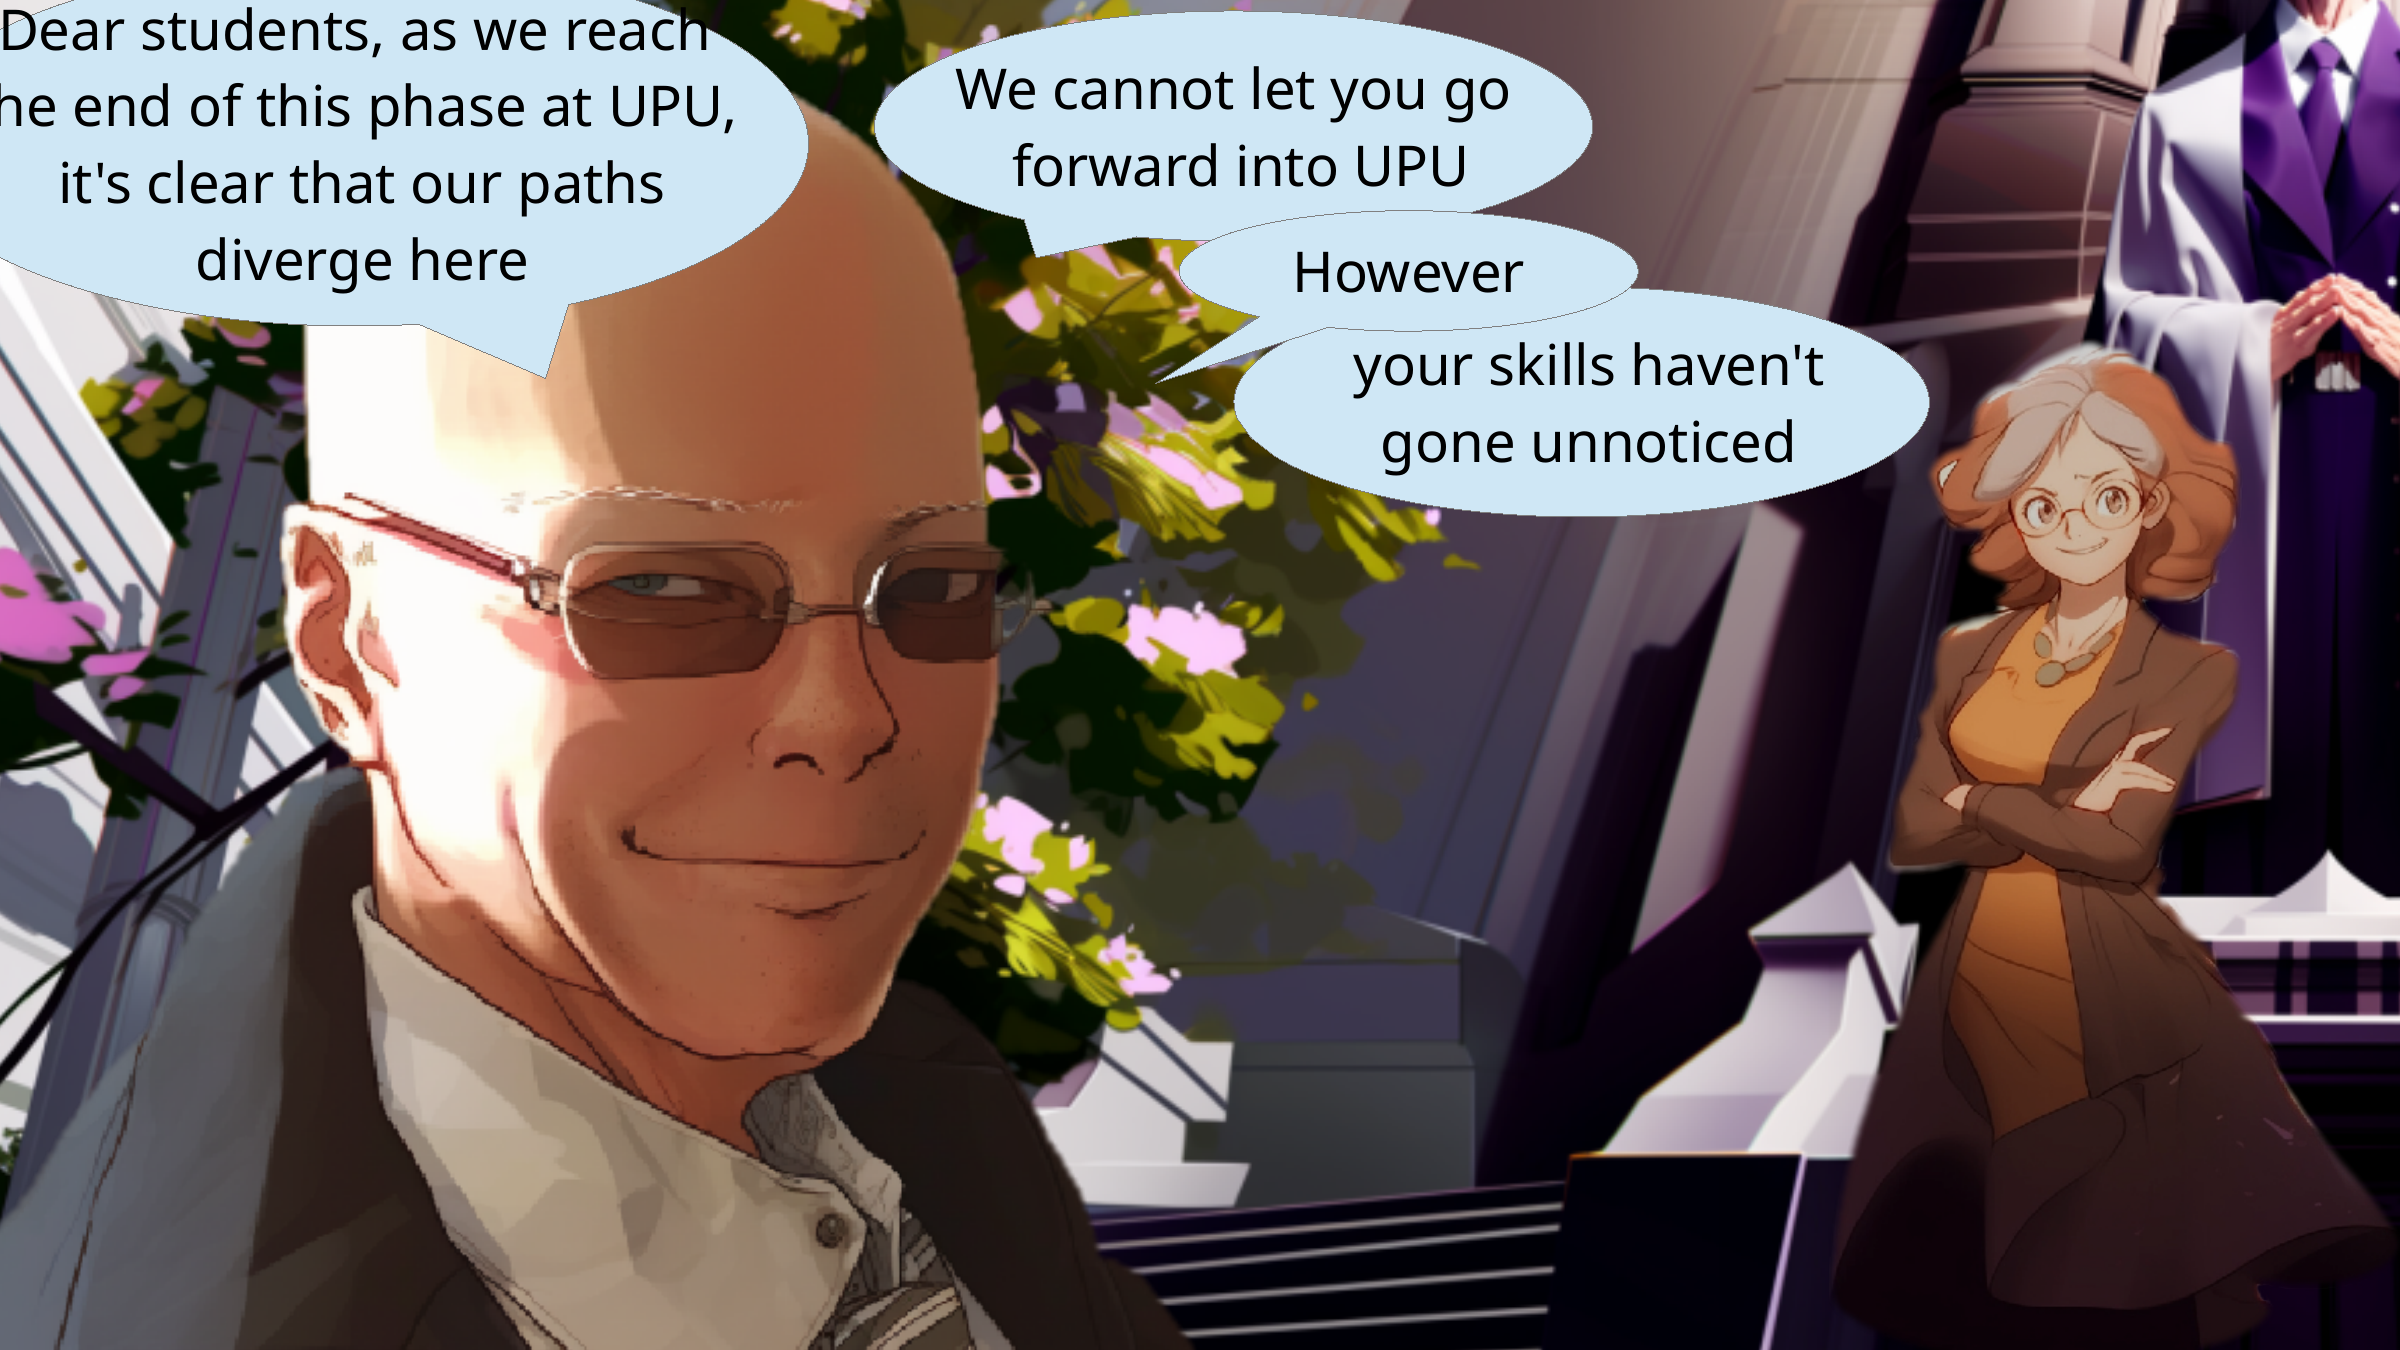

Dear students, as we reach
the end of this phase at UPU,
 it's clear that our paths
 diverge here
We cannot let you go
 forward into UPU
However
 your skills haven't
 gone unnoticed